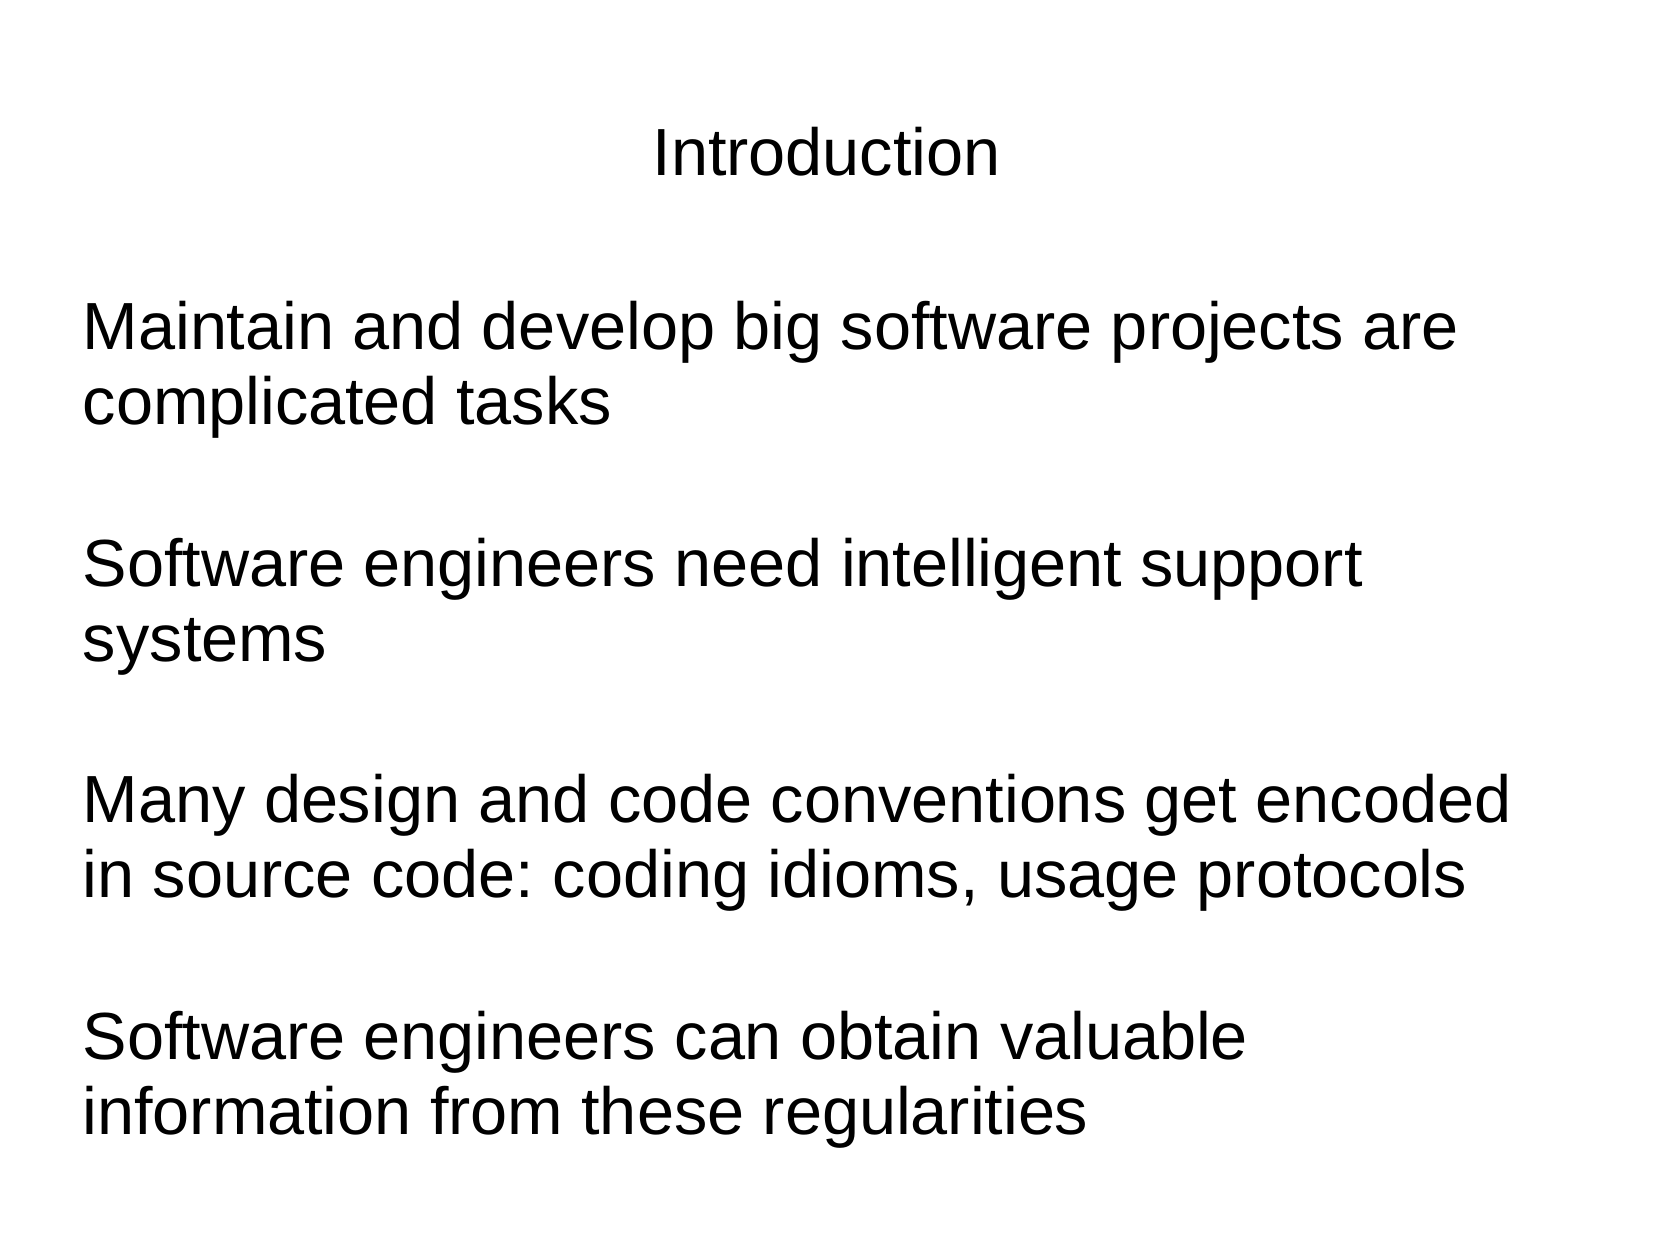

# Introduction
Maintain and develop big software projects are complicated tasks
Software engineers need intelligent support systems
Many design and code conventions get encoded in source code: coding idioms, usage protocols
Software engineers can obtain valuable information from these regularities
3